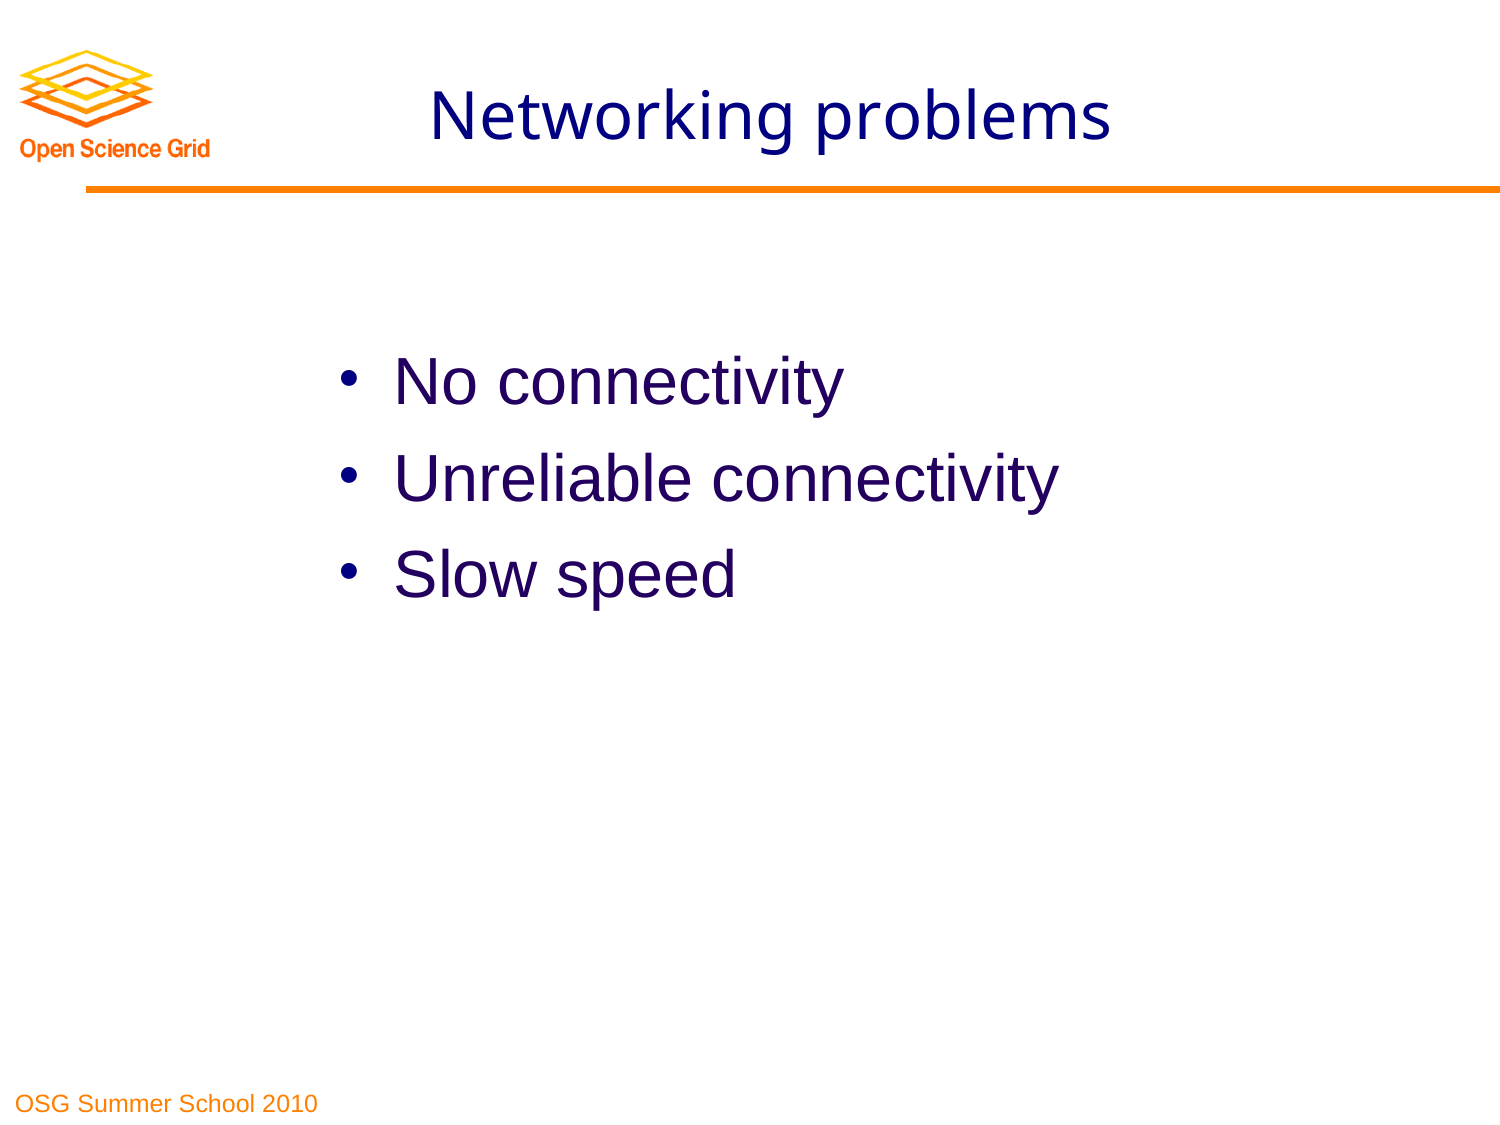

# Networking problems
No connectivity
Unreliable connectivity
Slow speed